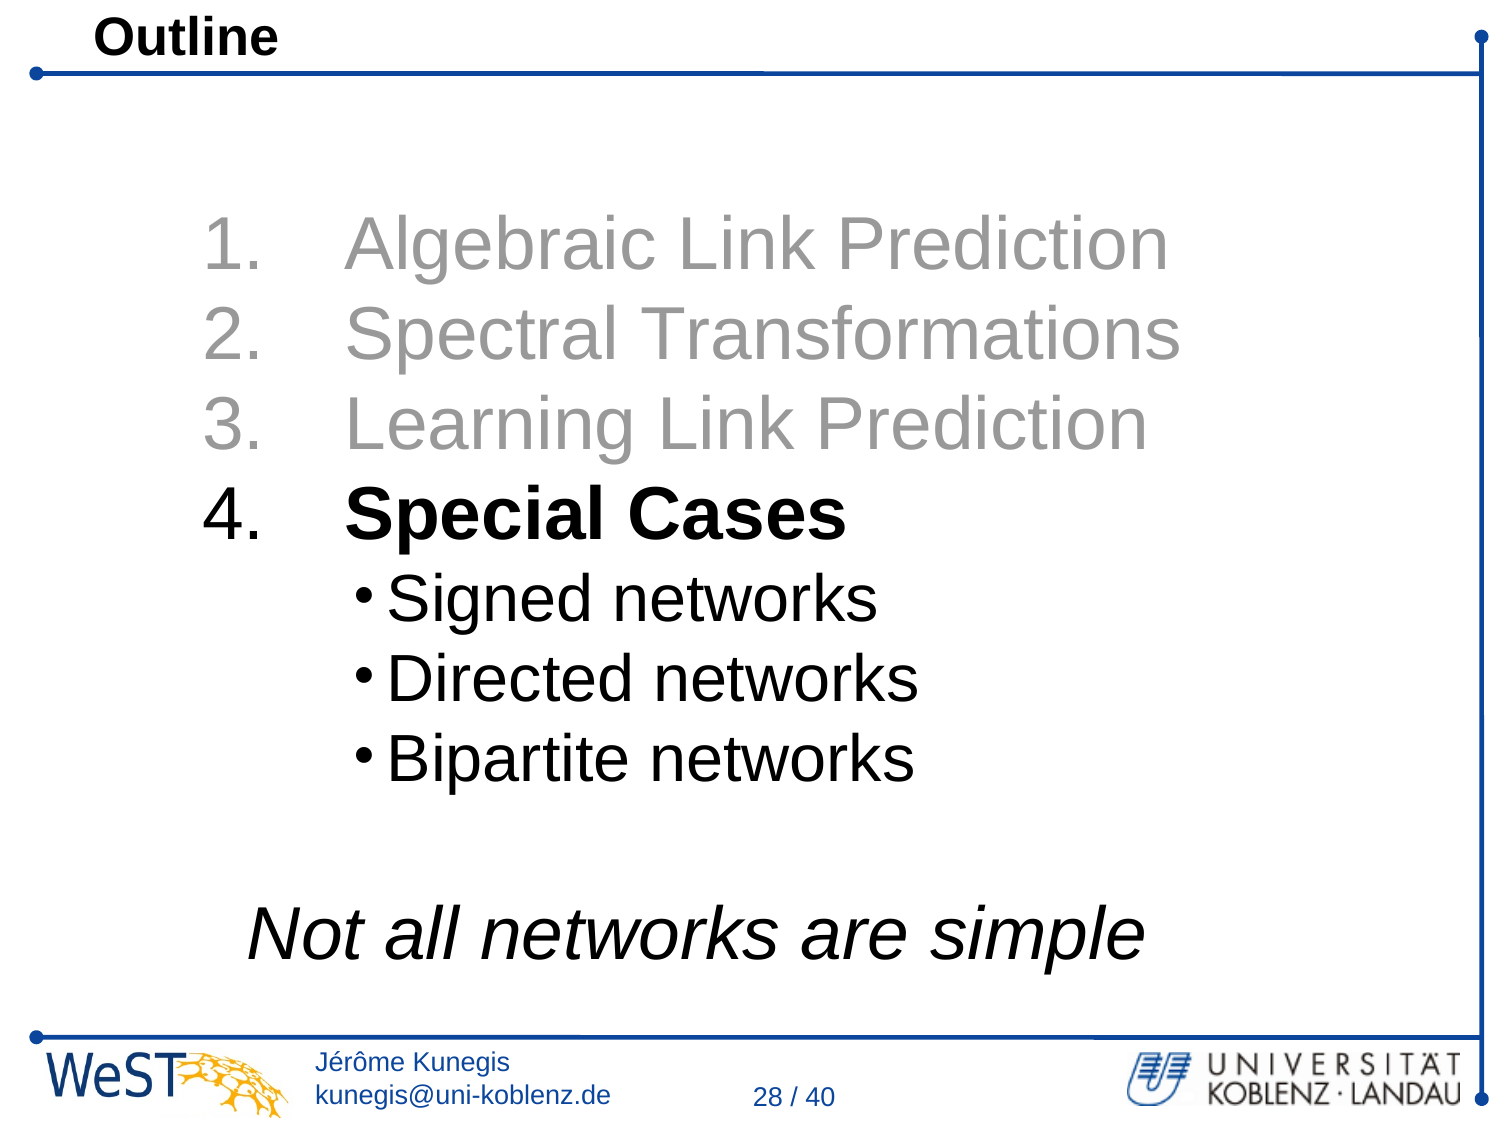

Outline
1.		Algebraic Link Prediction
2.		Spectral Transformations
3.		Learning Link Prediction
4.		Special Cases
Signed networks
Directed networks
Bipartite networks
Not all networks are simple